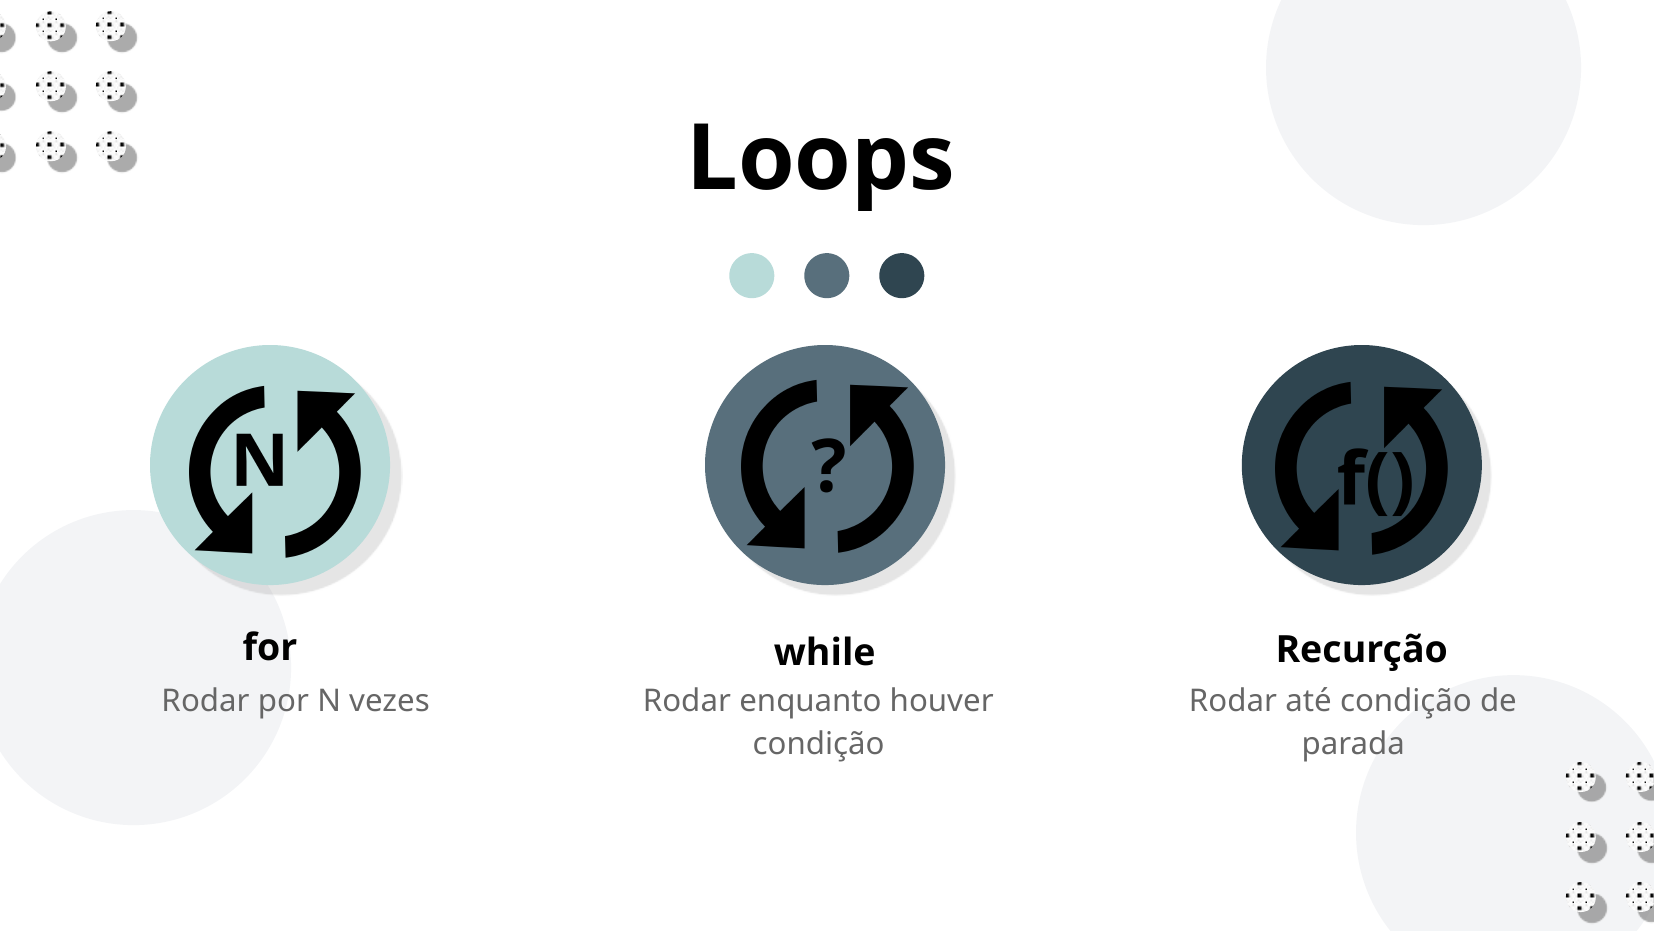

# Loops
for
Recurção
while
Rodar por N vezes
Rodar enquanto houver condição
Rodar até condição de parada